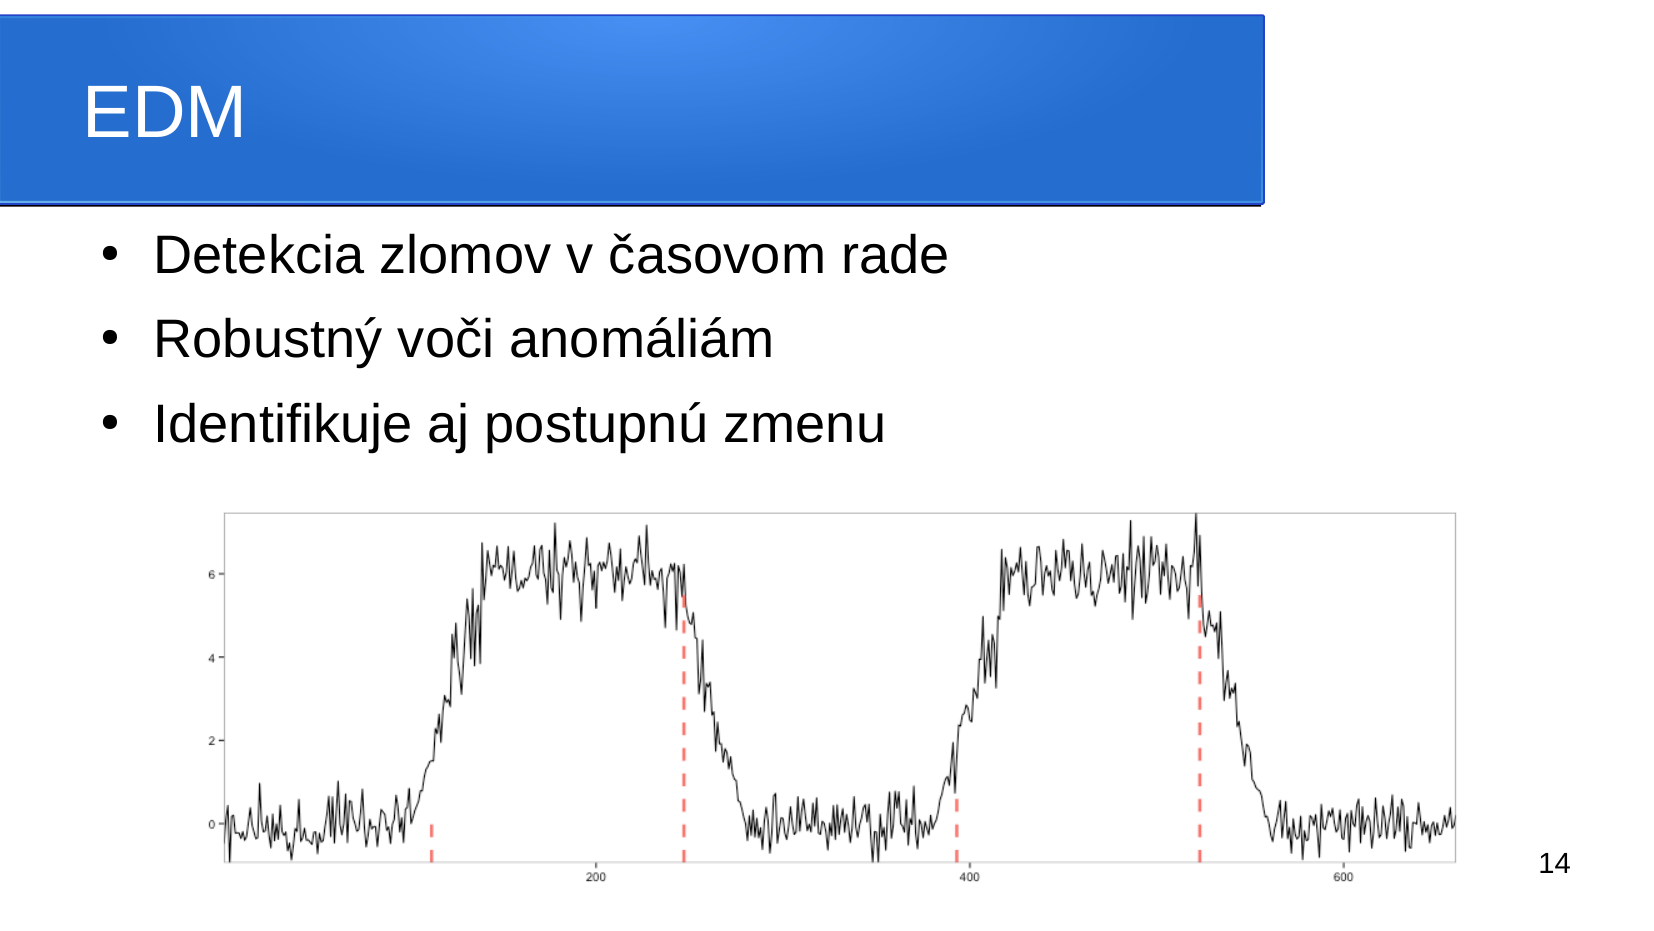

# EDM
Detekcia zlomov v časovom rade
Robustný voči anomáliám
Identifikuje aj postupnú zmenu
14